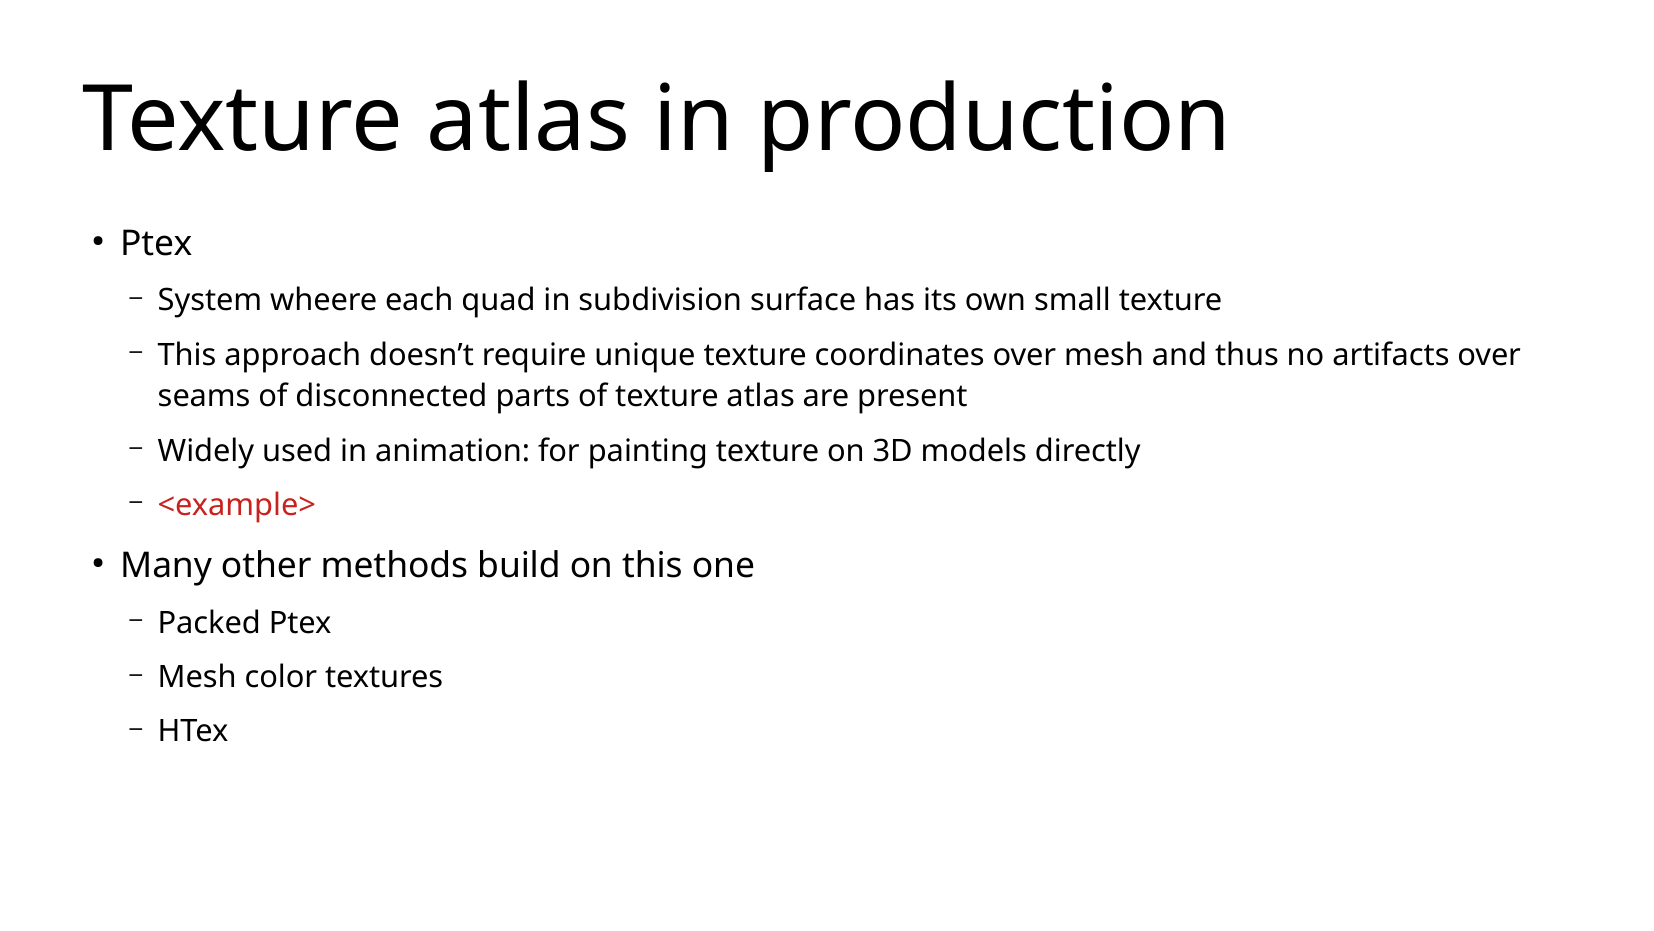

# Texture atlas in production
Ptex
System wheere each quad in subdivision surface has its own small texture
This approach doesn’t require unique texture coordinates over mesh and thus no artifacts over seams of disconnected parts of texture atlas are present
Widely used in animation: for painting texture on 3D models directly
<example>
Many other methods build on this one
Packed Ptex
Mesh color textures
HTex